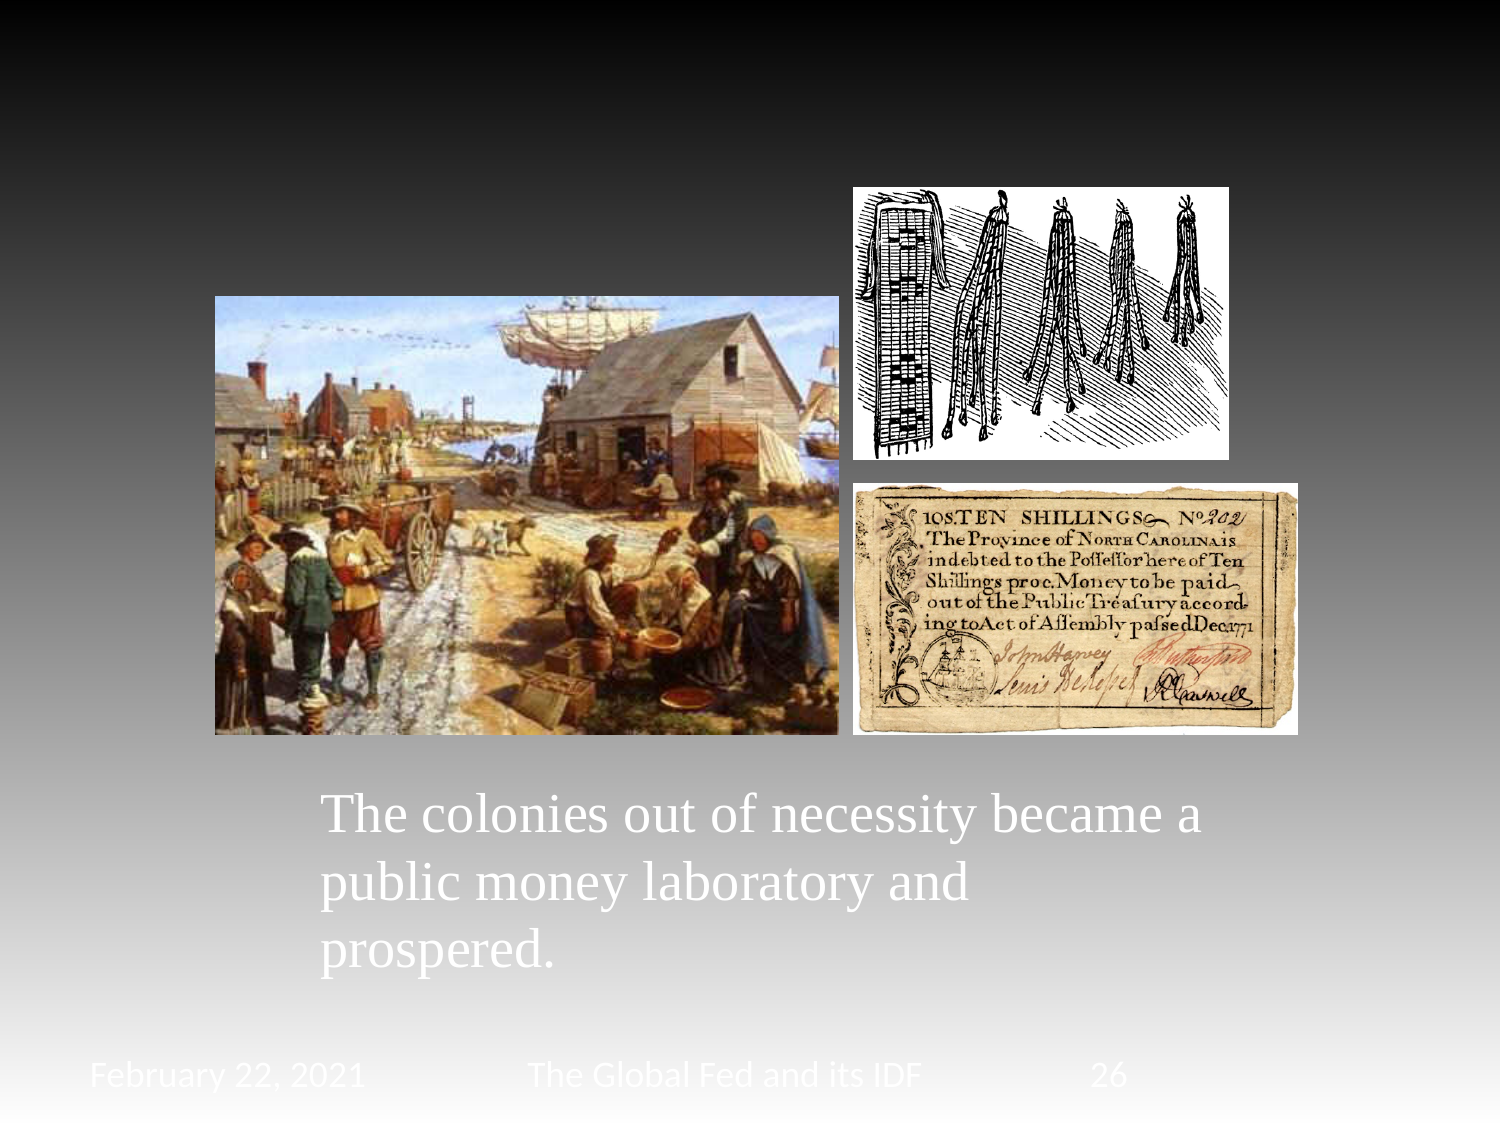

The colonies out of necessity became a public money laboratory and prospered.
February 22, 2021
The Global Fed and its IDF